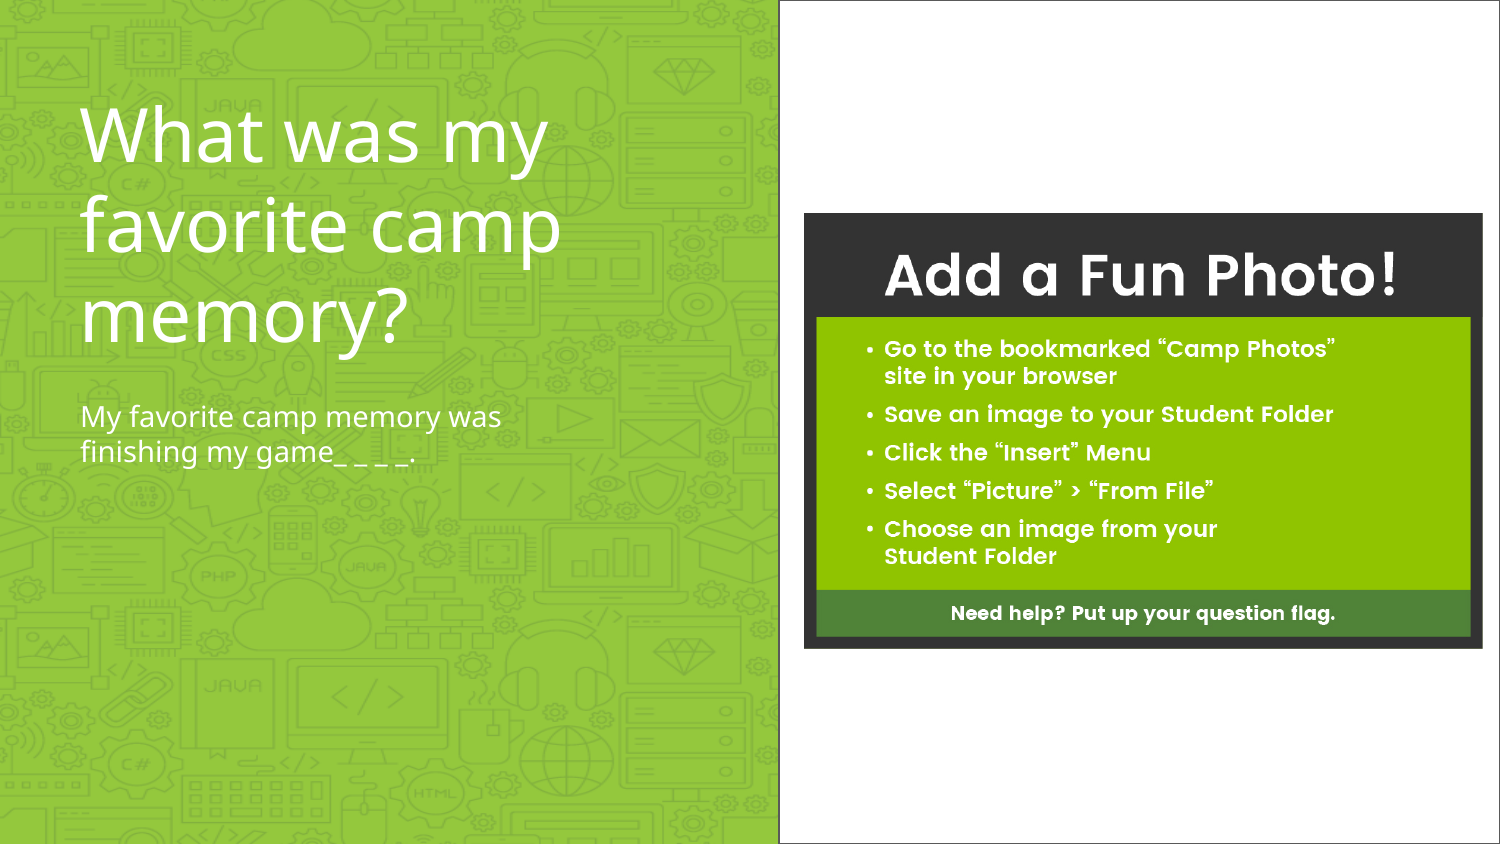

What was my
favorite camp
memory?
My favorite camp memory was finishing my game_ _ _ _.